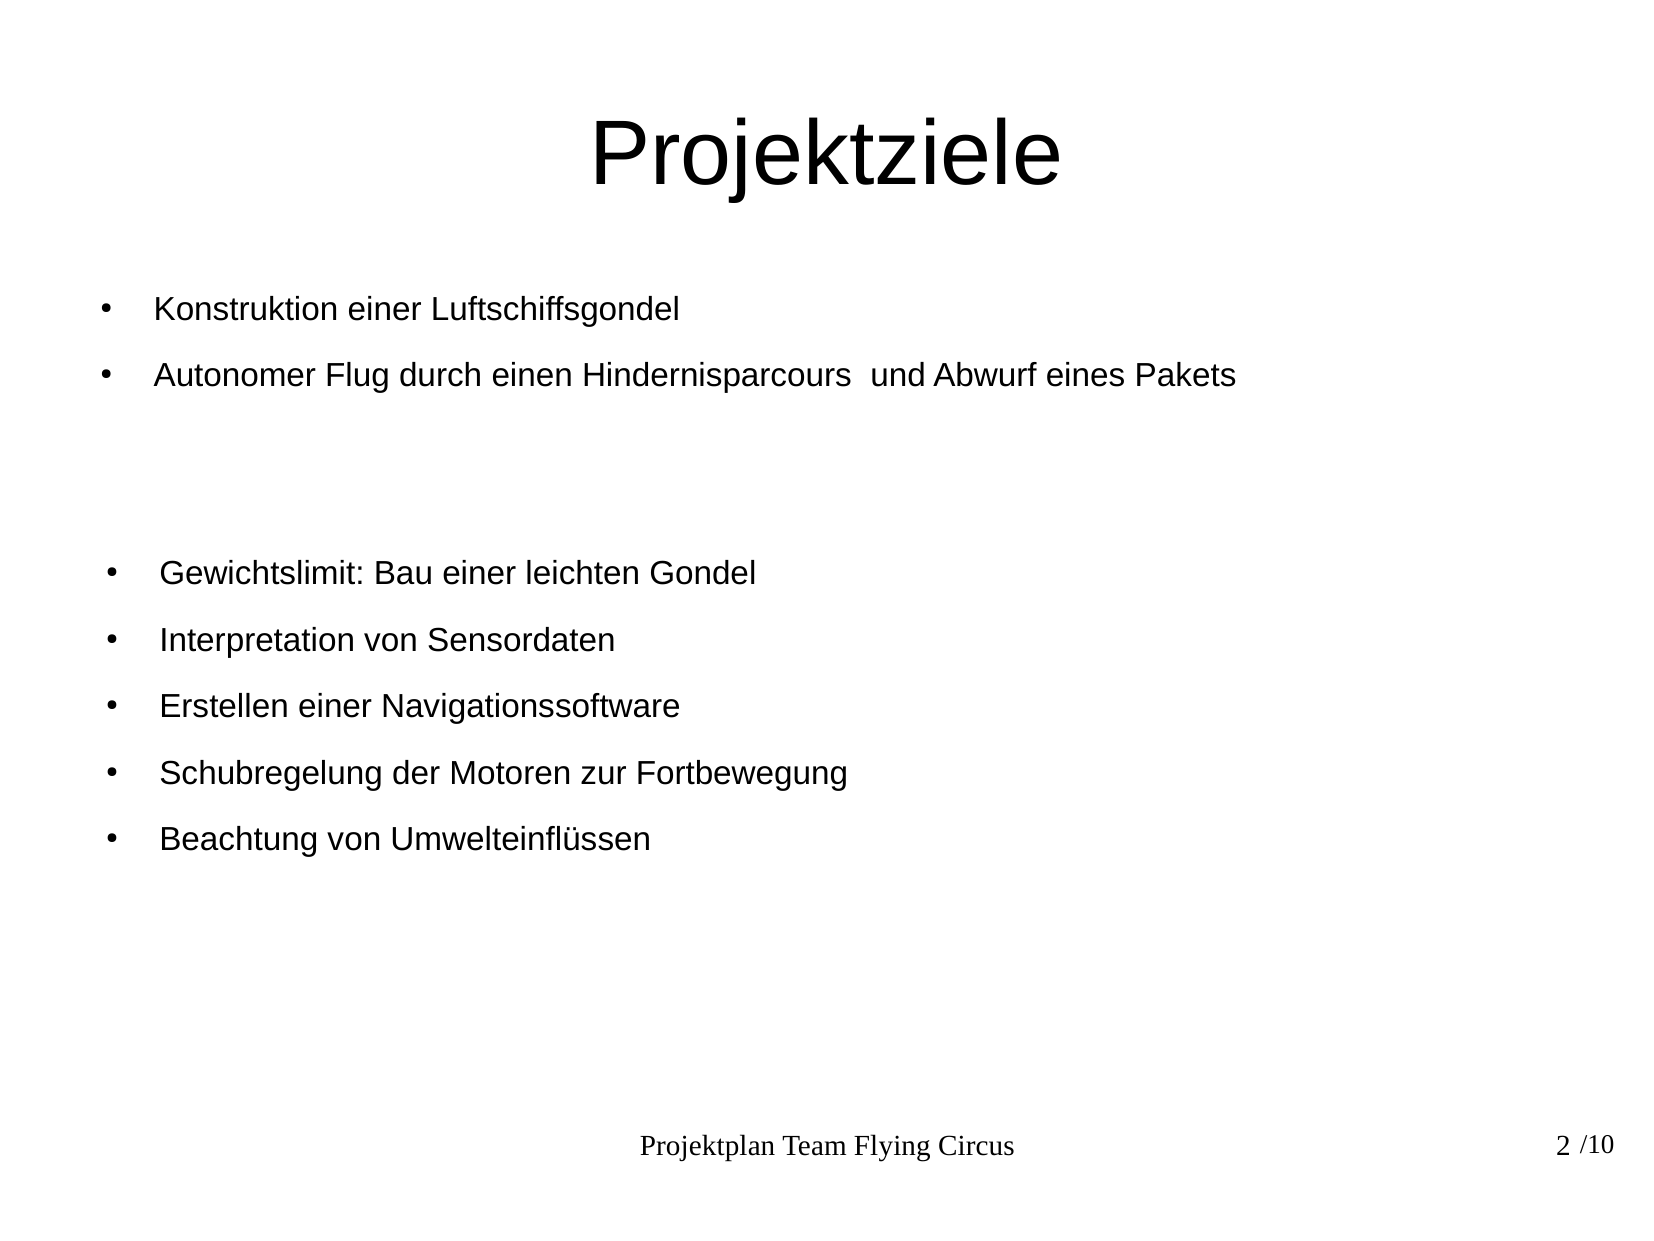

# Projektziele
Konstruktion einer Luftschiffsgondel
Autonomer Flug durch einen Hindernisparcours und Abwurf eines Pakets
Gewichtslimit: Bau einer leichten Gondel
Interpretation von Sensordaten
Erstellen einer Navigationssoftware
Schubregelung der Motoren zur Fortbewegung
Beachtung von Umwelteinflüssen
/10
Projektplan Team Flying Circus
2